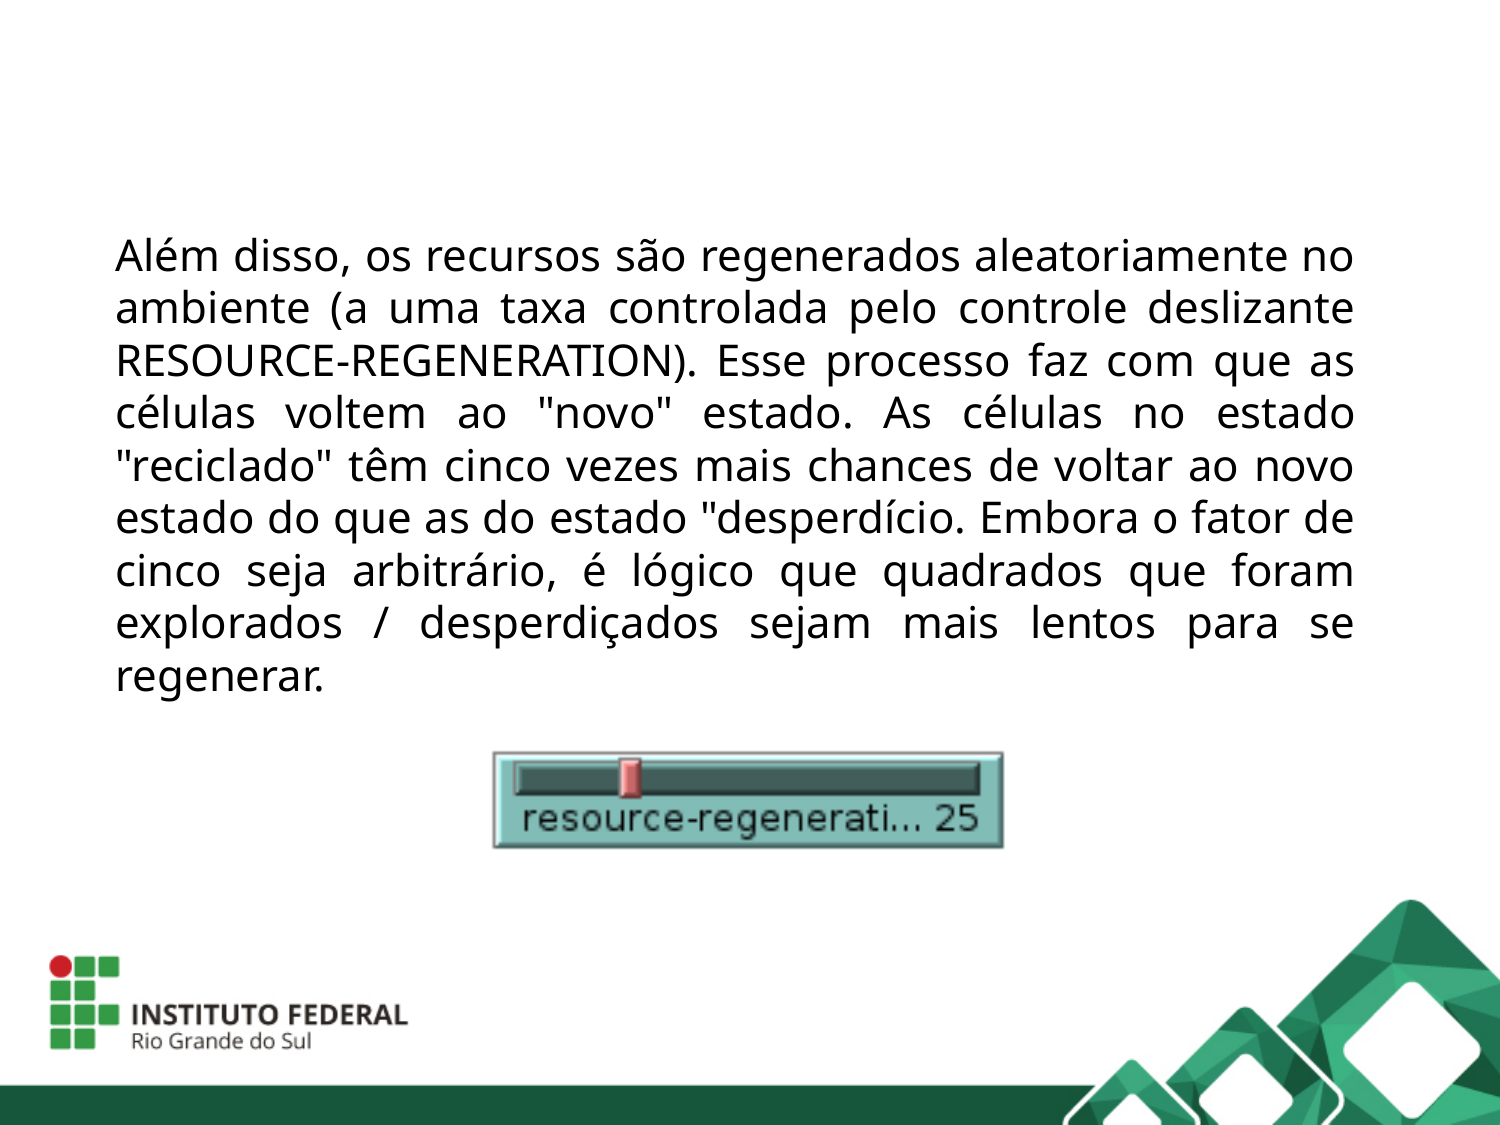

Além disso, os recursos são regenerados aleatoriamente no ambiente (a uma taxa controlada pelo controle deslizante RESOURCE-REGENERATION). Esse processo faz com que as células voltem ao "novo" estado. As células no estado "reciclado" têm cinco vezes mais chances de voltar ao novo estado do que as do estado "desperdício. Embora o fator de cinco seja arbitrário, é lógico que quadrados que foram explorados / desperdiçados sejam mais lentos para se regenerar.